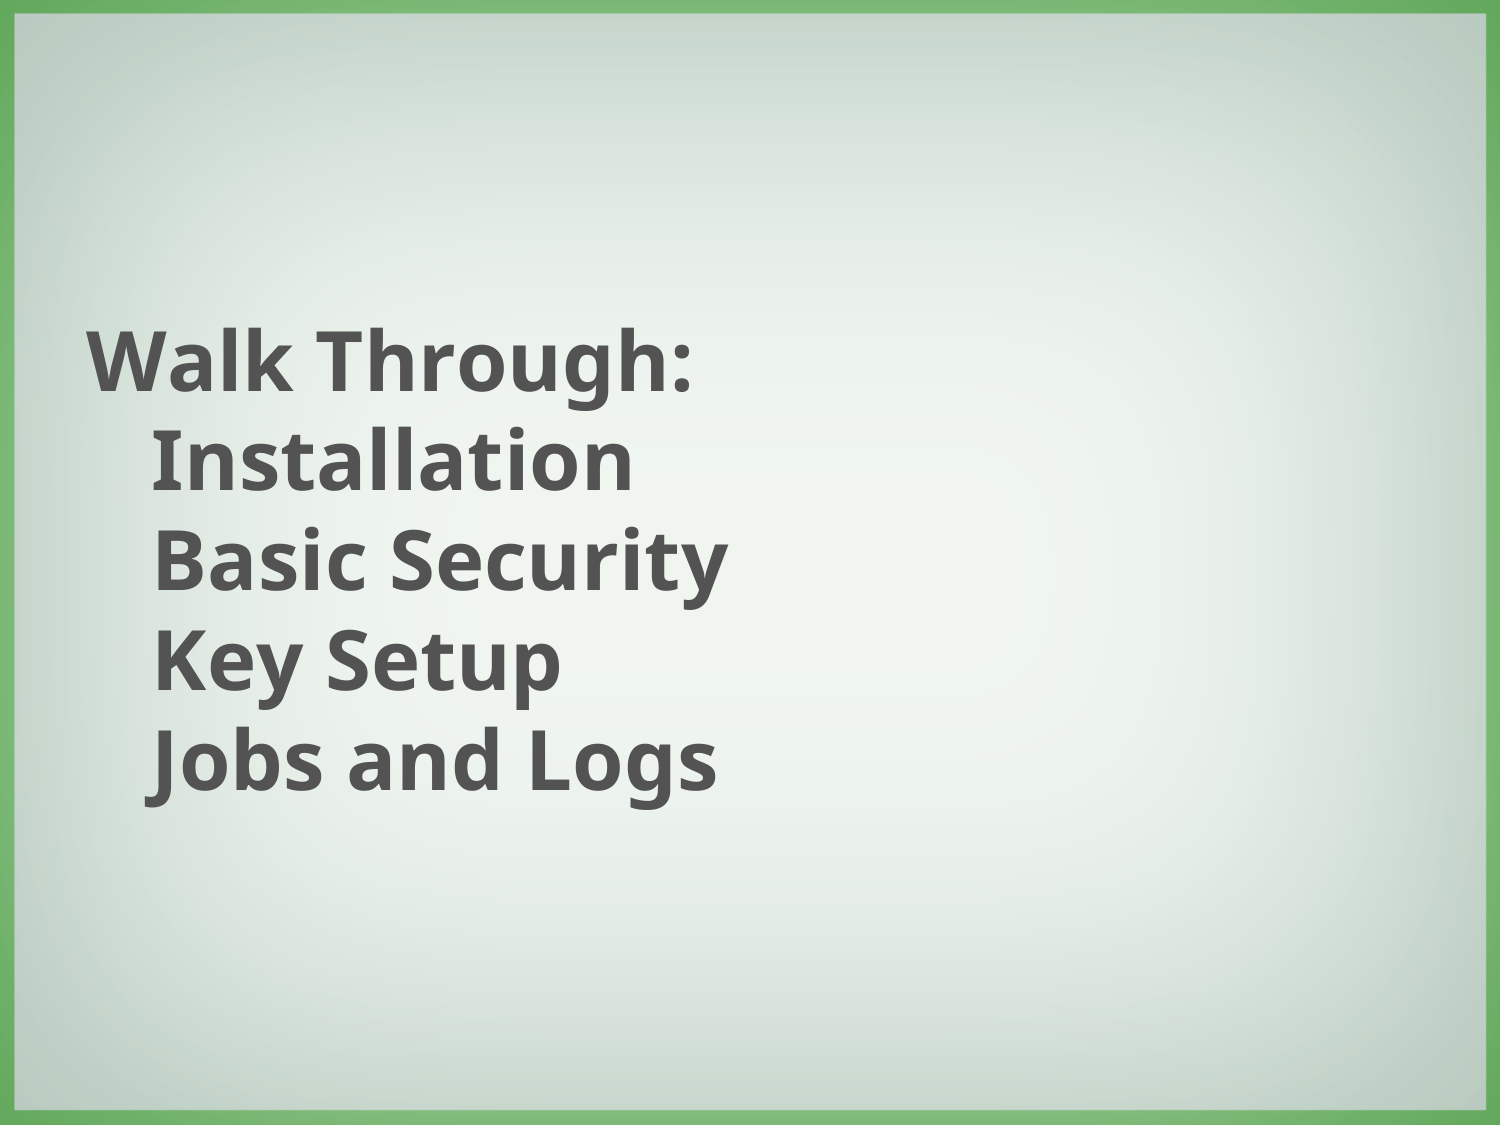

# Walk Through: Installation Basic Security Key Setup Jobs and Logs